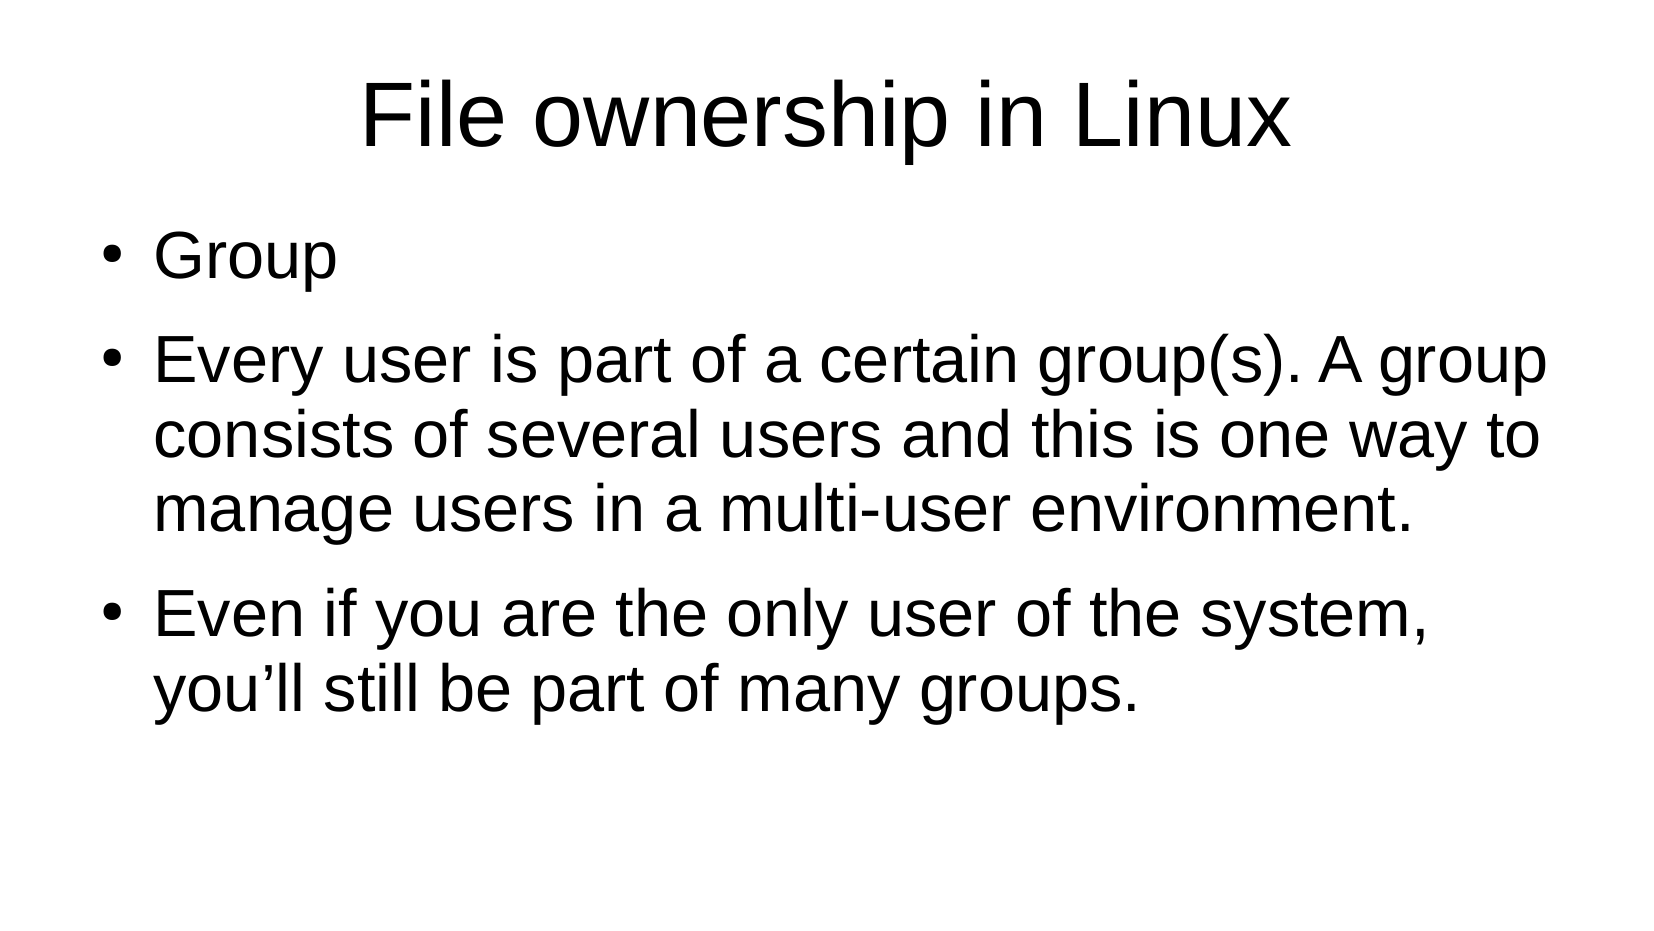

# File ownership in Linux
Group
Every user is part of a certain group(s). A group consists of several users and this is one way to manage users in a multi-user environment.
Even if you are the only user of the system, you’ll still be part of many groups.